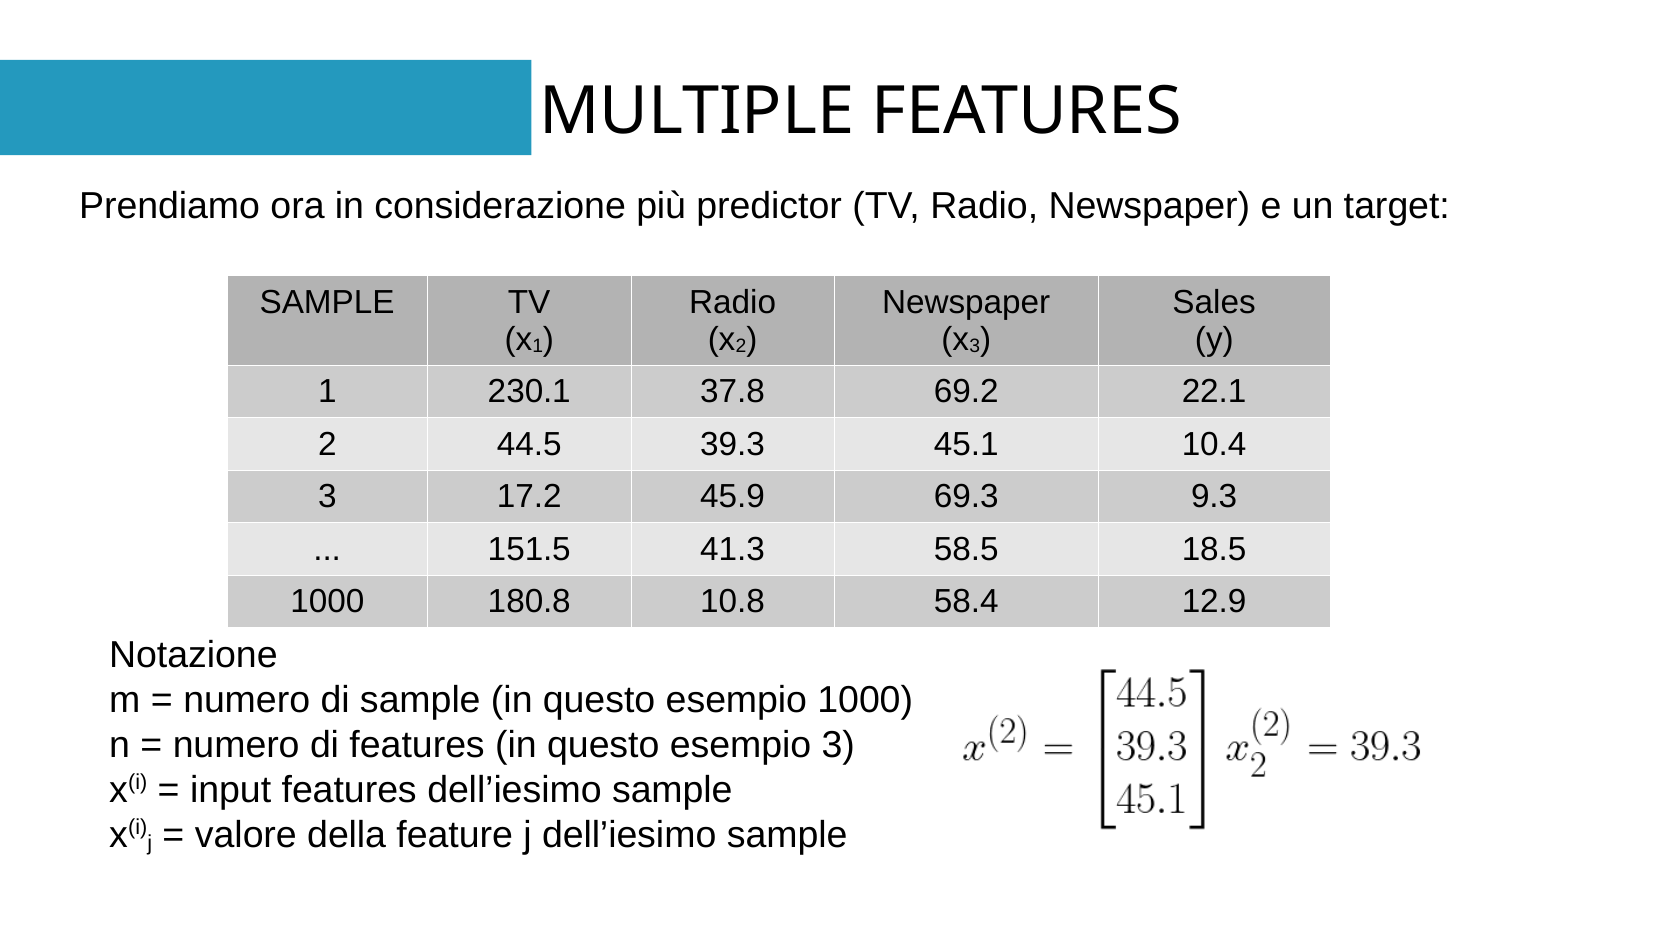

# MULTIPLE FEATURES
Prendiamo ora in considerazione più predictor (TV, Radio, Newspaper) e un target:
| SAMPLE | TV (x1) | Radio (x2) | Newspaper (x3) | Sales (y) |
| --- | --- | --- | --- | --- |
| 1 | 230.1 | 37.8 | 69.2 | 22.1 |
| 2 | 44.5 | 39.3 | 45.1 | 10.4 |
| 3 | 17.2 | 45.9 | 69.3 | 9.3 |
| ... | 151.5 | 41.3 | 58.5 | 18.5 |
| 1000 | 180.8 | 10.8 | 58.4 | 12.9 |
Notazione
m = numero di sample (in questo esempio 1000)
n = numero di features (in questo esempio 3)
x(i) = input features dell’iesimo sample
x(i)j = valore della feature j dell’iesimo sample